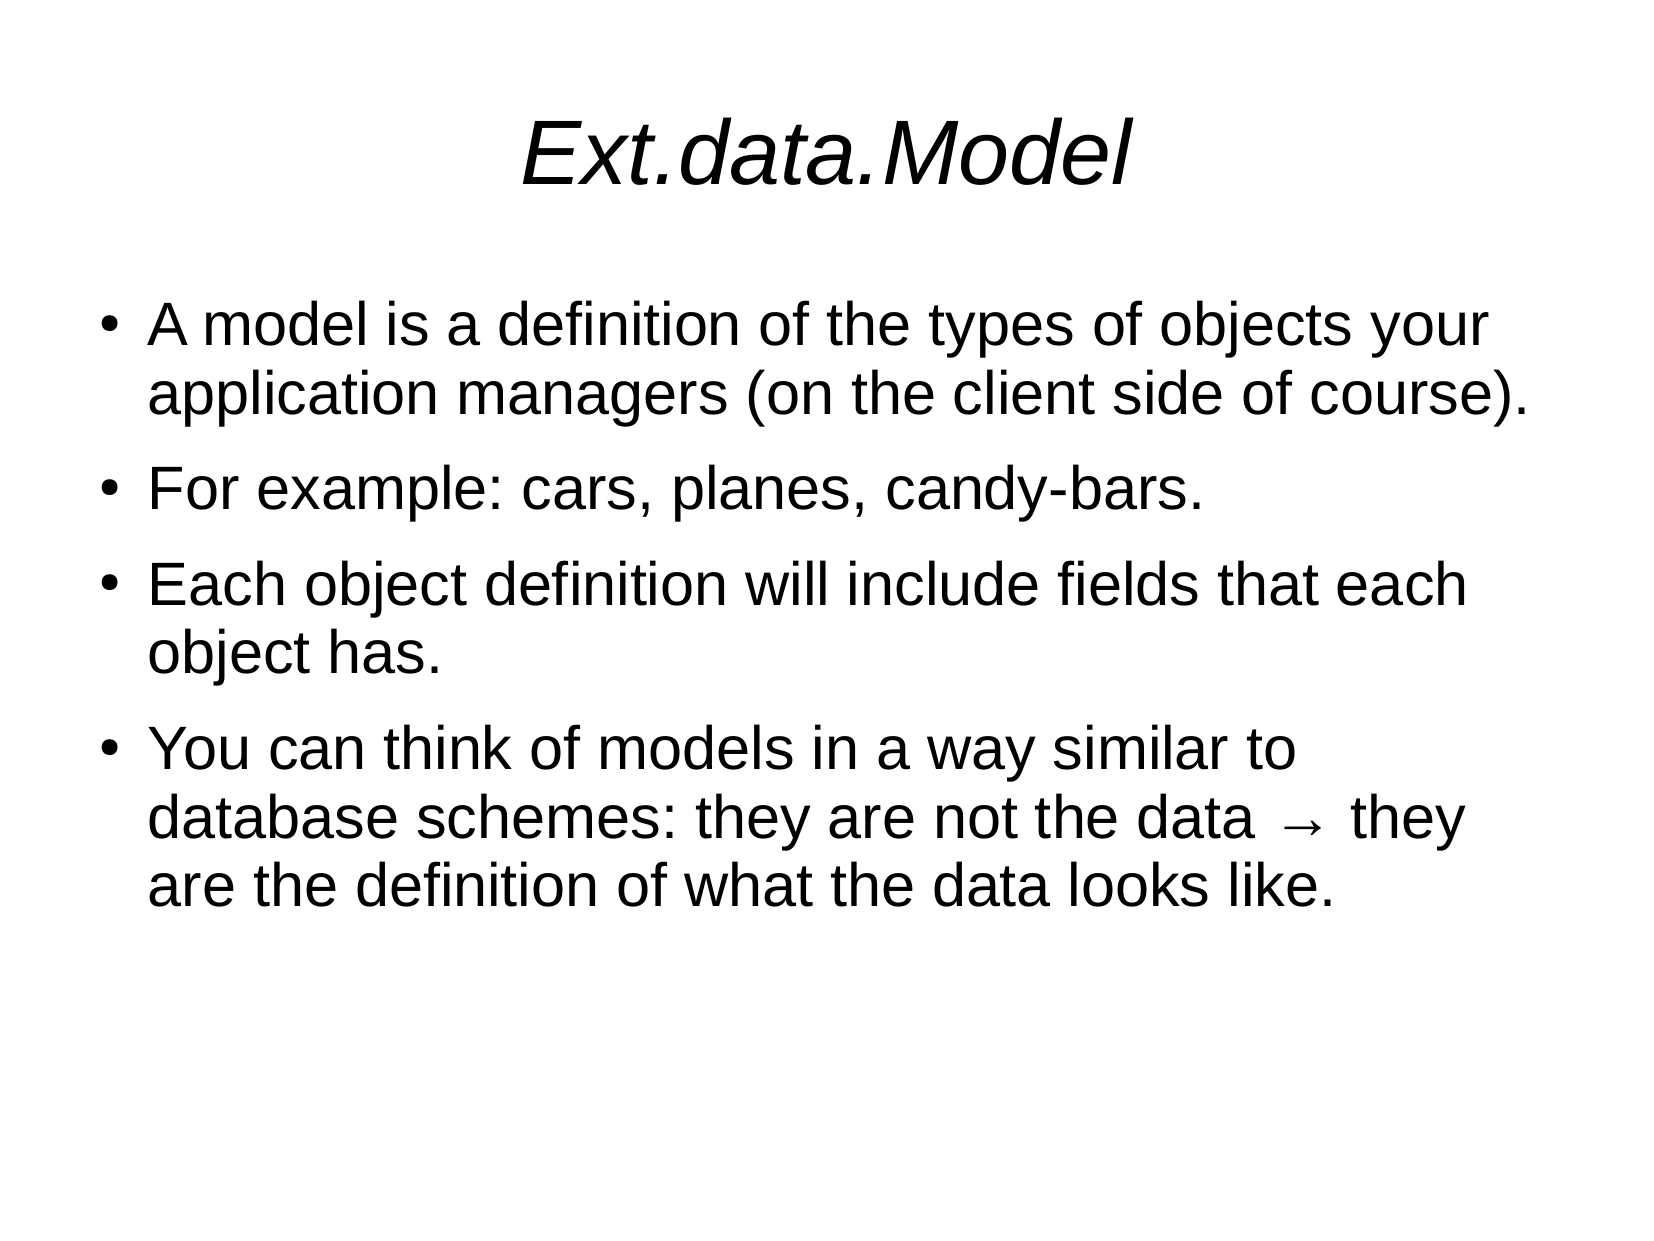

# Ext.data.Model
A model is a definition of the types of objects your application managers (on the client side of course).
For example: cars, planes, candy-bars.
Each object definition will include fields that each object has.
You can think of models in a way similar to database schemes: they are not the data → they are the definition of what the data looks like.